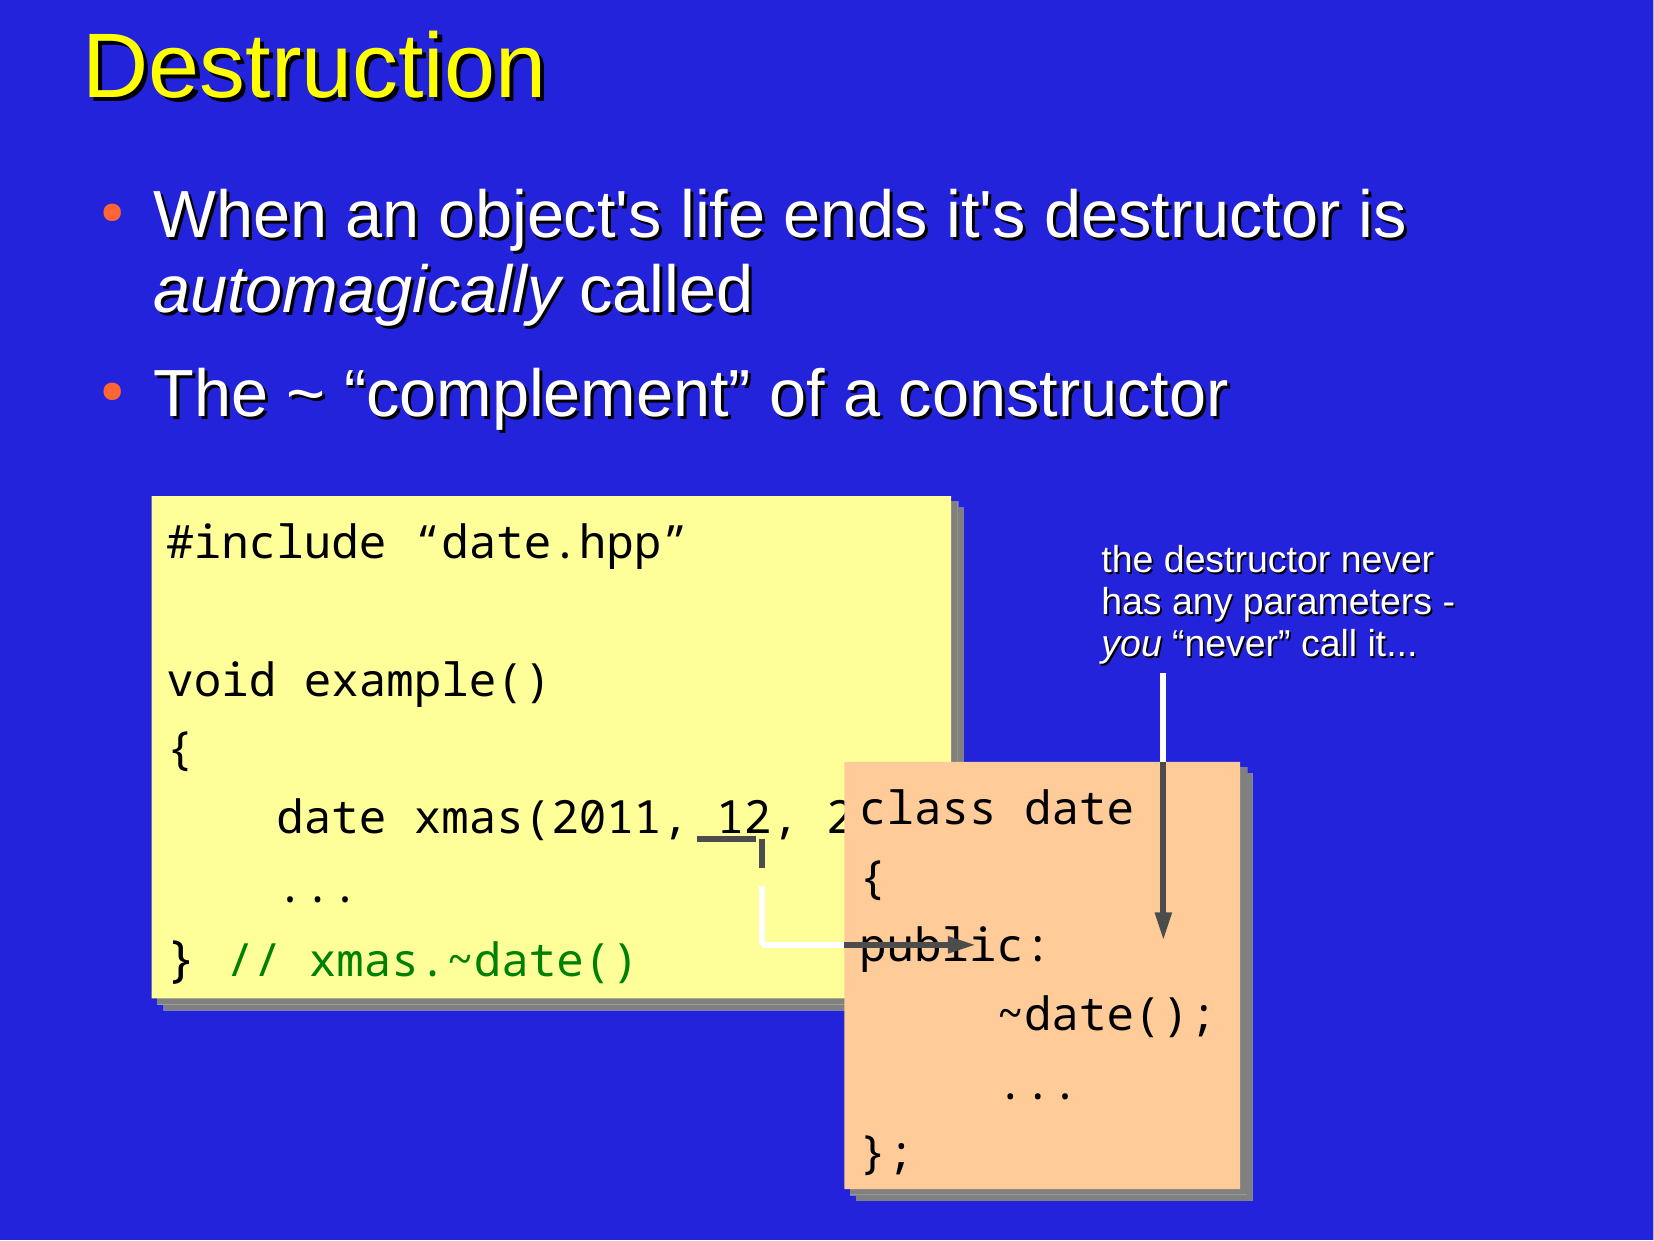

# Destruction
When an object's life ends it's destructor is automagically called
The ~ “complement” of a constructor
#include “date.hpp”
void example()
{
 date xmas(2011, 12, 25);
 ...
} // xmas.~date()
the destructor never has any parameters - you “never” call it...
class date
{
public:
 ~date();
 ...
};